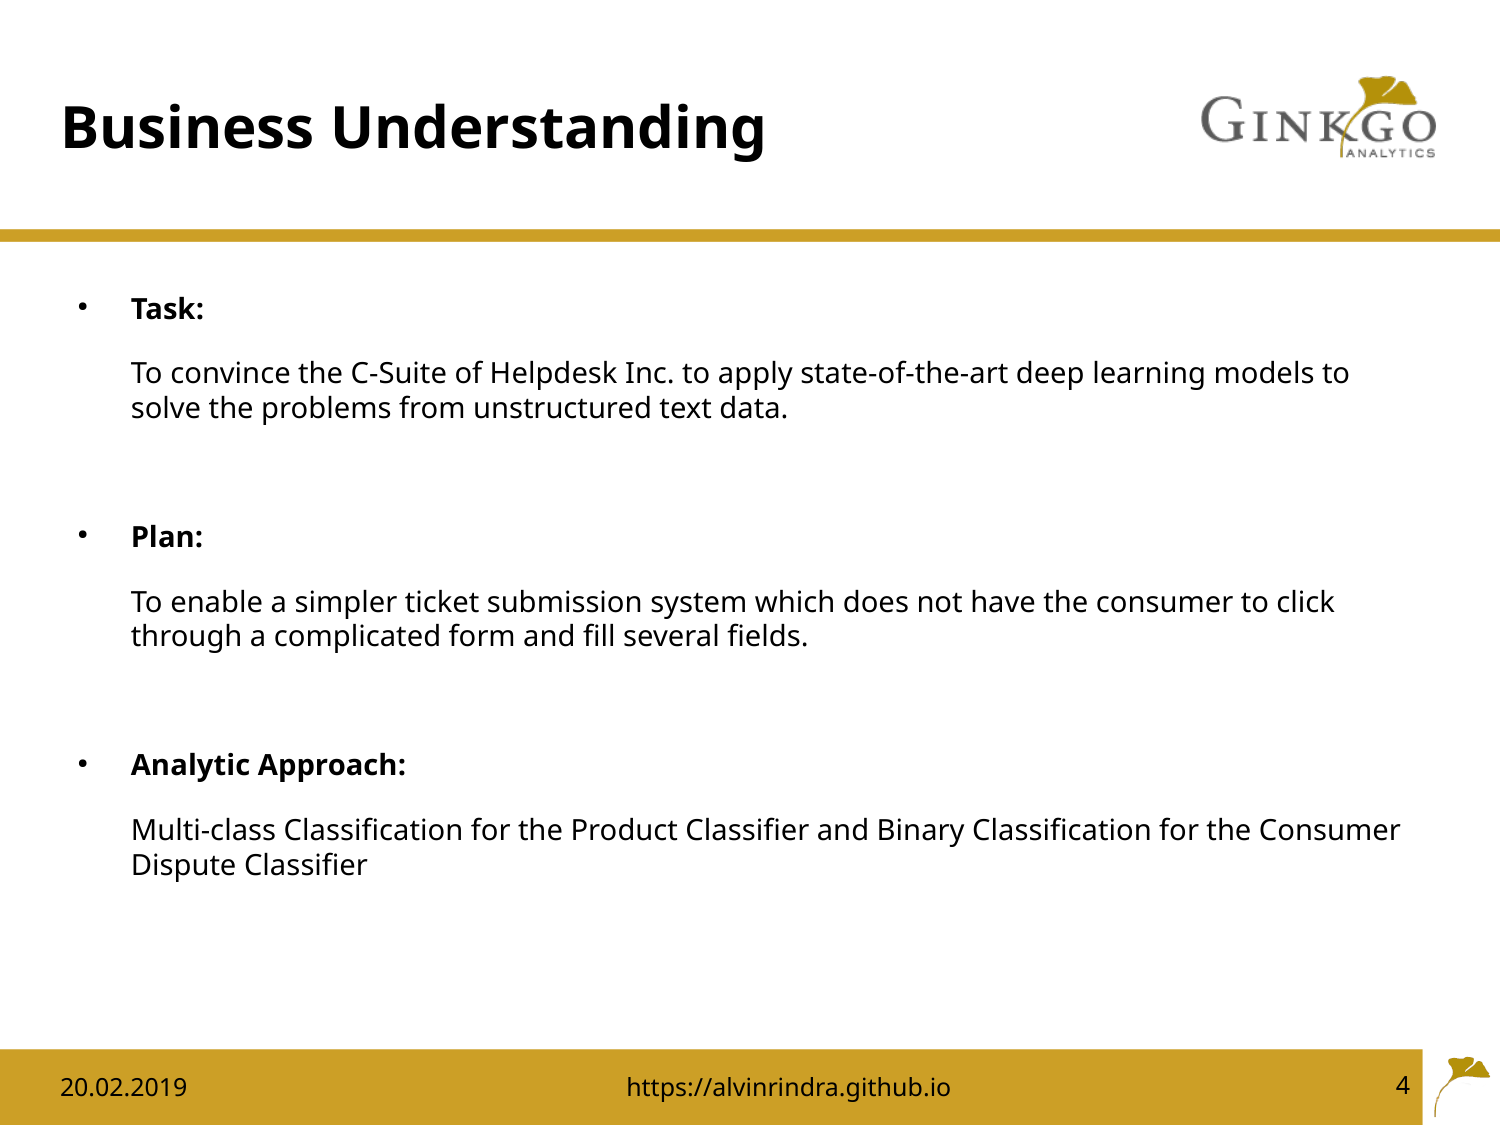

Business Understanding
# Task:
To convince the C-Suite of Helpdesk Inc. to apply state-of-the-art deep learning models to solve the problems from unstructured text data.
Plan:
To enable a simpler ticket submission system which does not have the consumer to click through a complicated form and fill several fields.
Analytic Approach:
Multi-class Classification for the Product Classifier and Binary Classification for the Consumer Dispute Classifier
					https://alvinrindra.github.io
20.02.2019